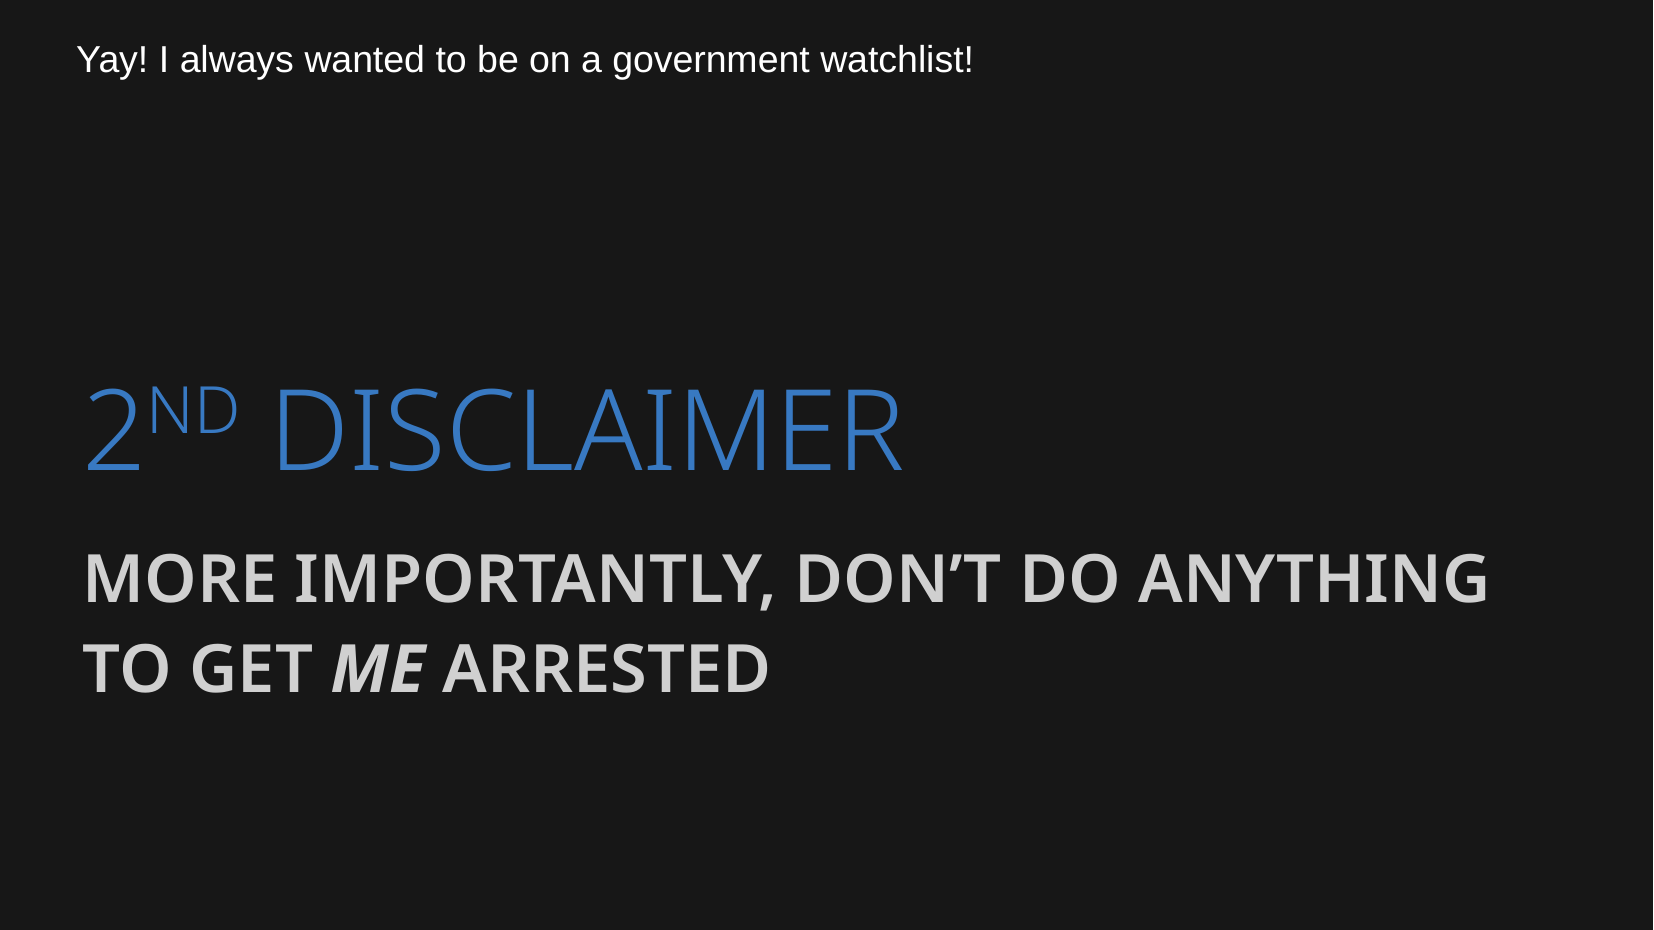

Yay! I always wanted to be on a government watchlist!
# 2ND DISCLAIMER
MORE IMPORTANTLY, DON’T DO ANYTHING TO GET ME ARRESTED